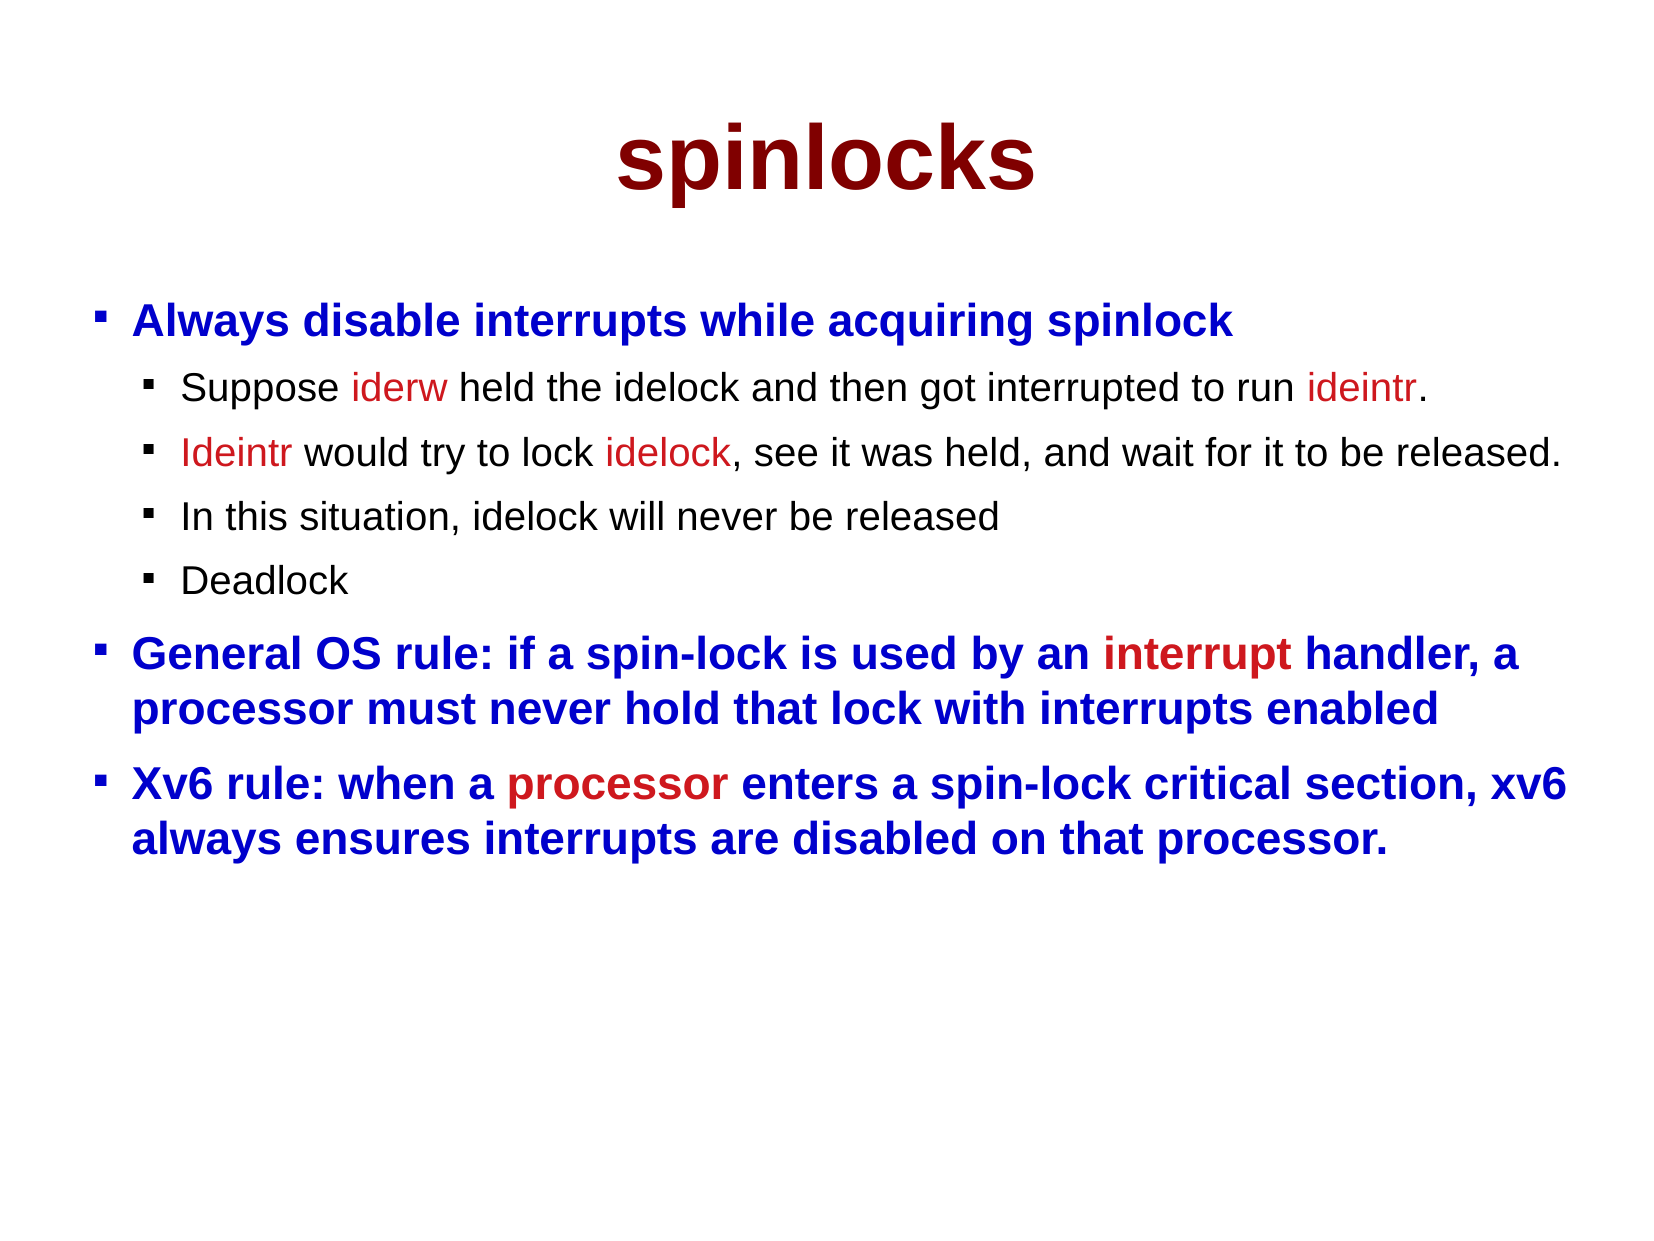

# spinlocks
Always disable interrupts while acquiring spinlock
Suppose iderw held the idelock and then got interrupted to run ideintr.
Ideintr would try to lock idelock, see it was held, and wait for it to be released.
In this situation, idelock will never be released
Deadlock
General OS rule: if a spin-lock is used by an interrupt handler, a processor must never hold that lock with interrupts enabled
Xv6 rule: when a processor enters a spin-lock critical section, xv6 always ensures interrupts are disabled on that processor.